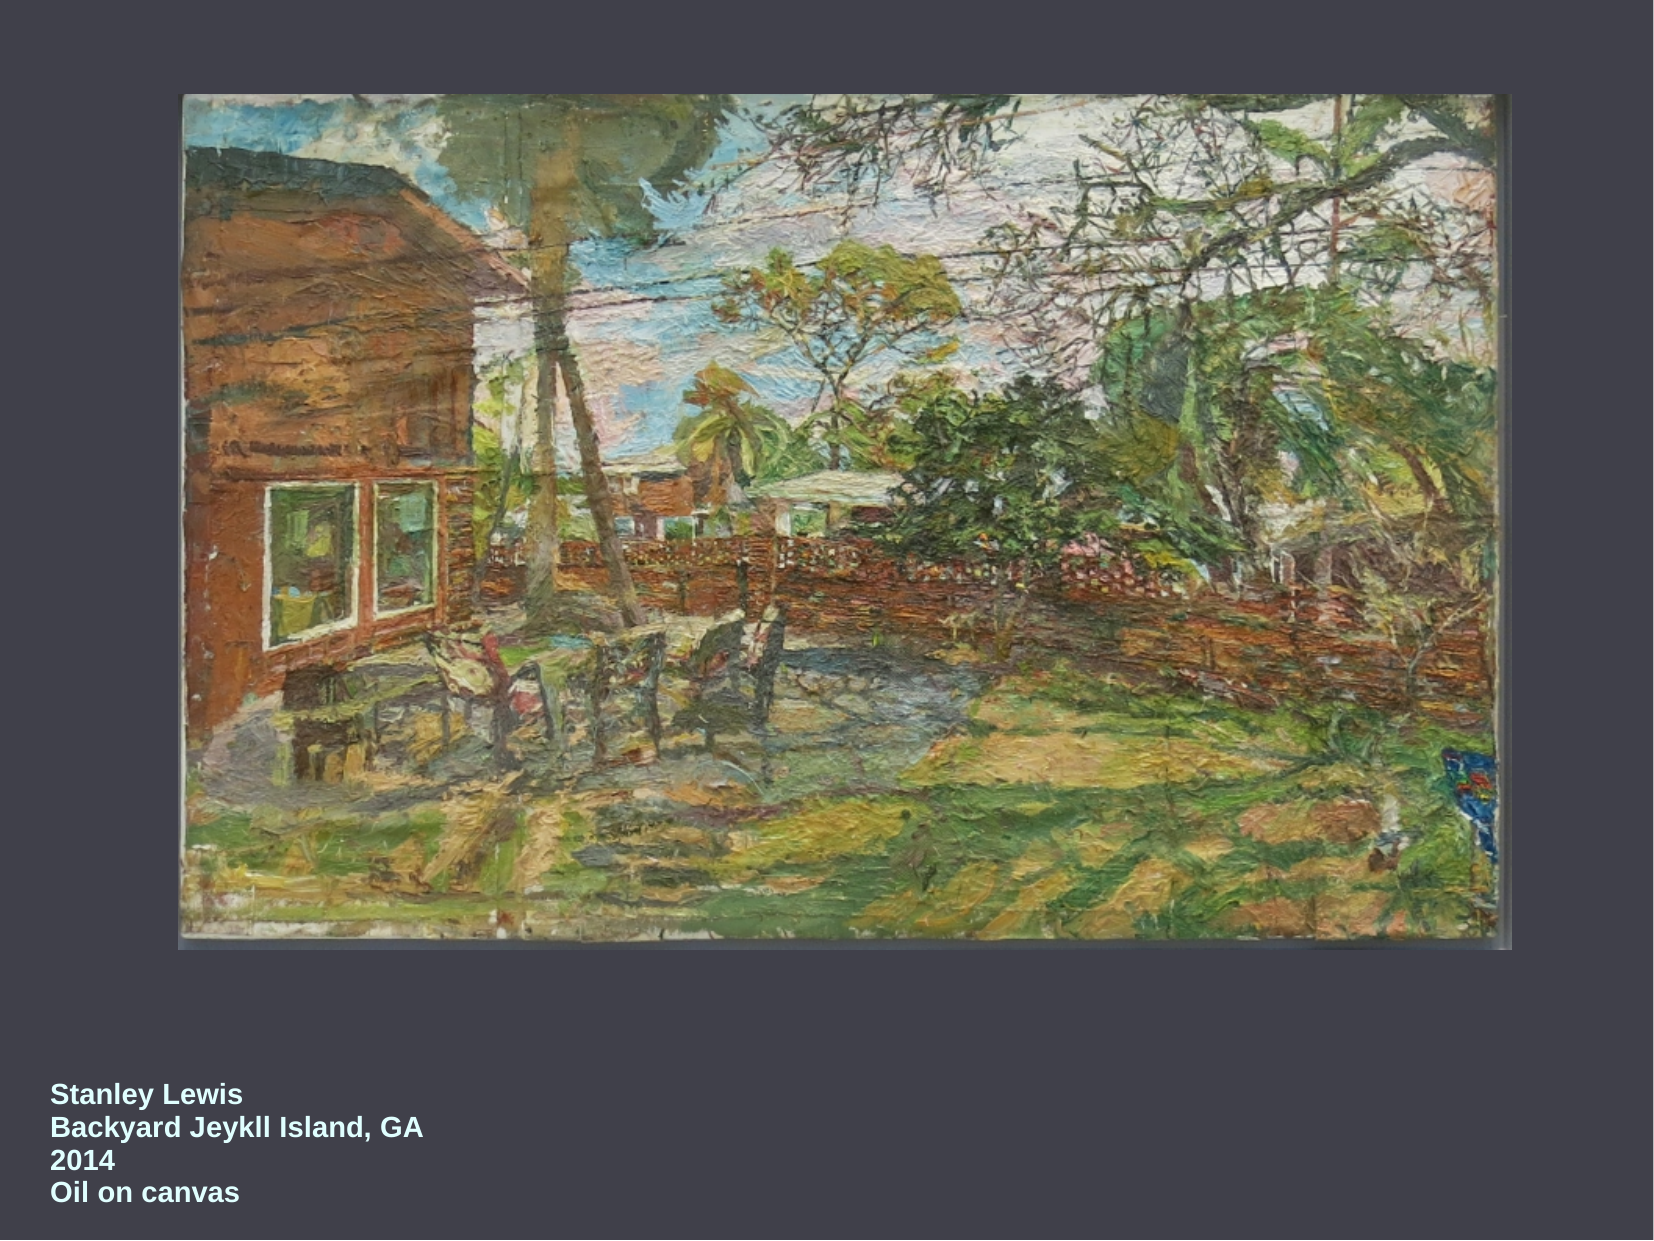

#
Stanley Lewis
Backyard Jeykll Island, GA
2014
Oil on canvas